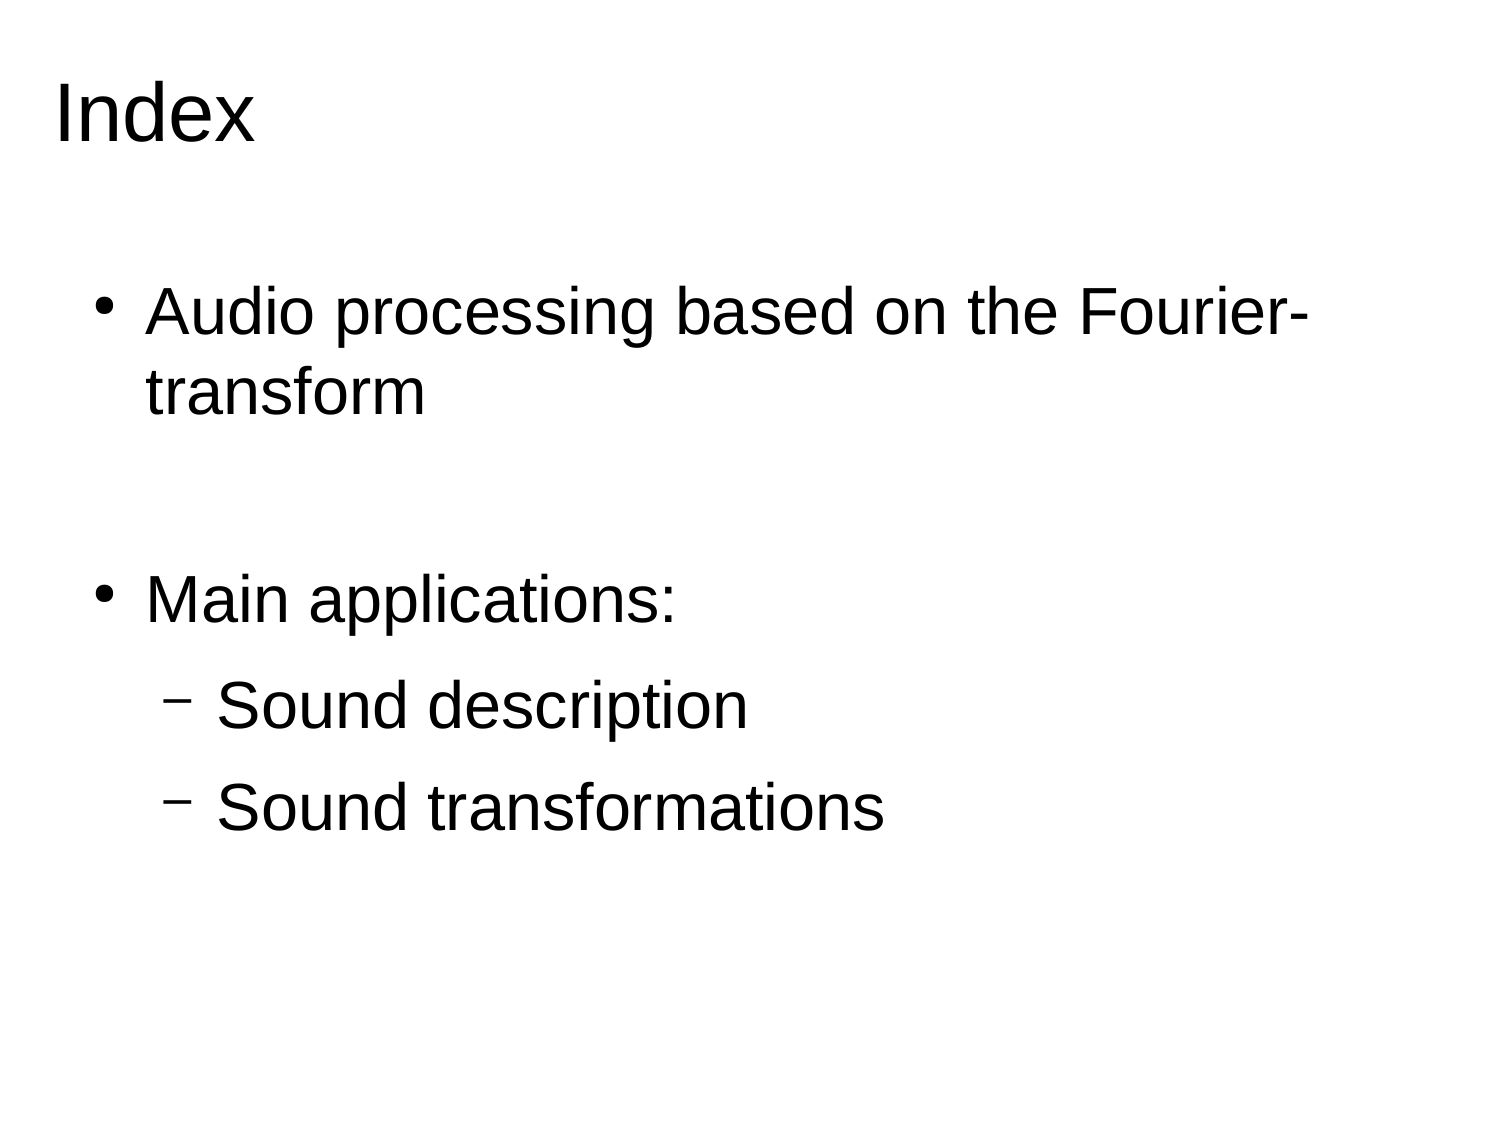

# Index
Audio processing based on the Fourier-transform
Main applications:
Sound description
Sound transformations